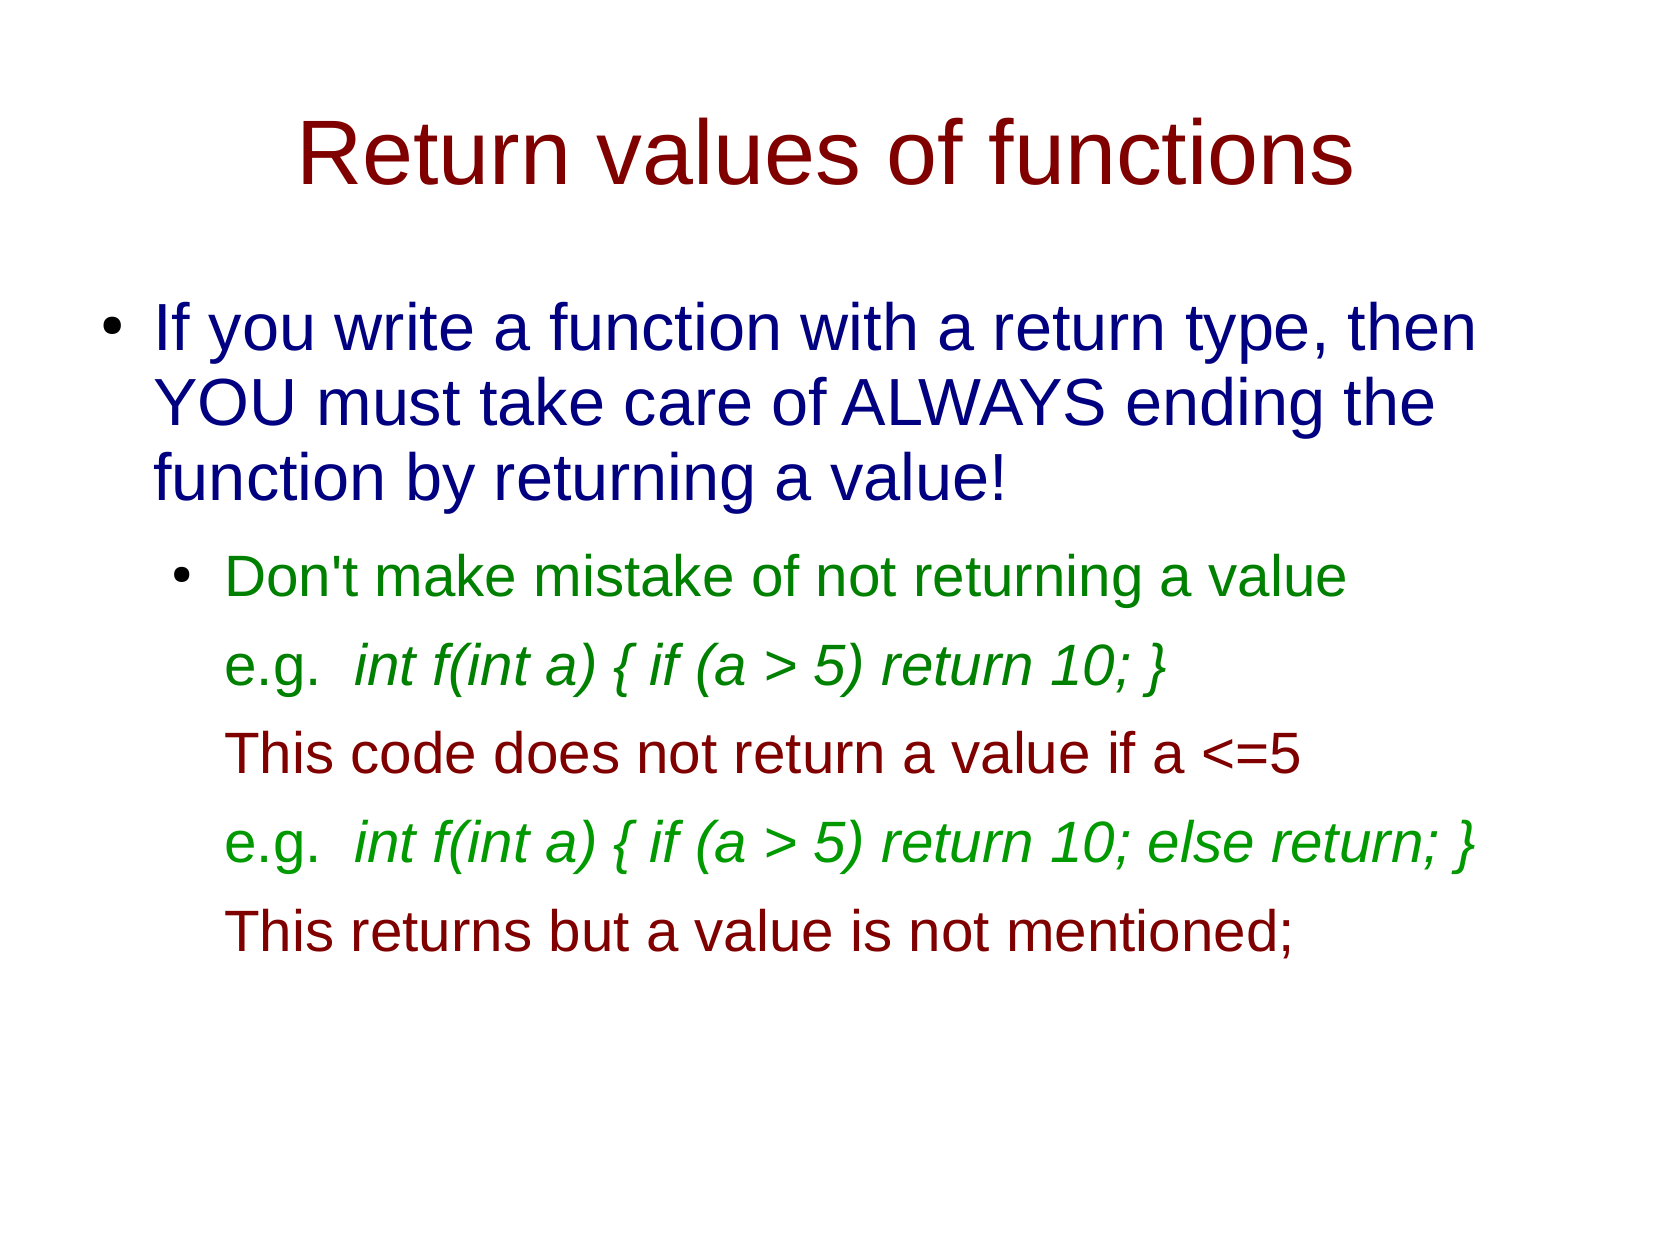

# Return values of functions
If you write a function with a return type, then YOU must take care of ALWAYS ending the function by returning a value!
Don't make mistake of not returning a value
e.g. int f(int a) { if (a > 5) return 10; }
This code does not return a value if a <=5
e.g. int f(int a) { if (a > 5) return 10; else return; }
This returns but a value is not mentioned;